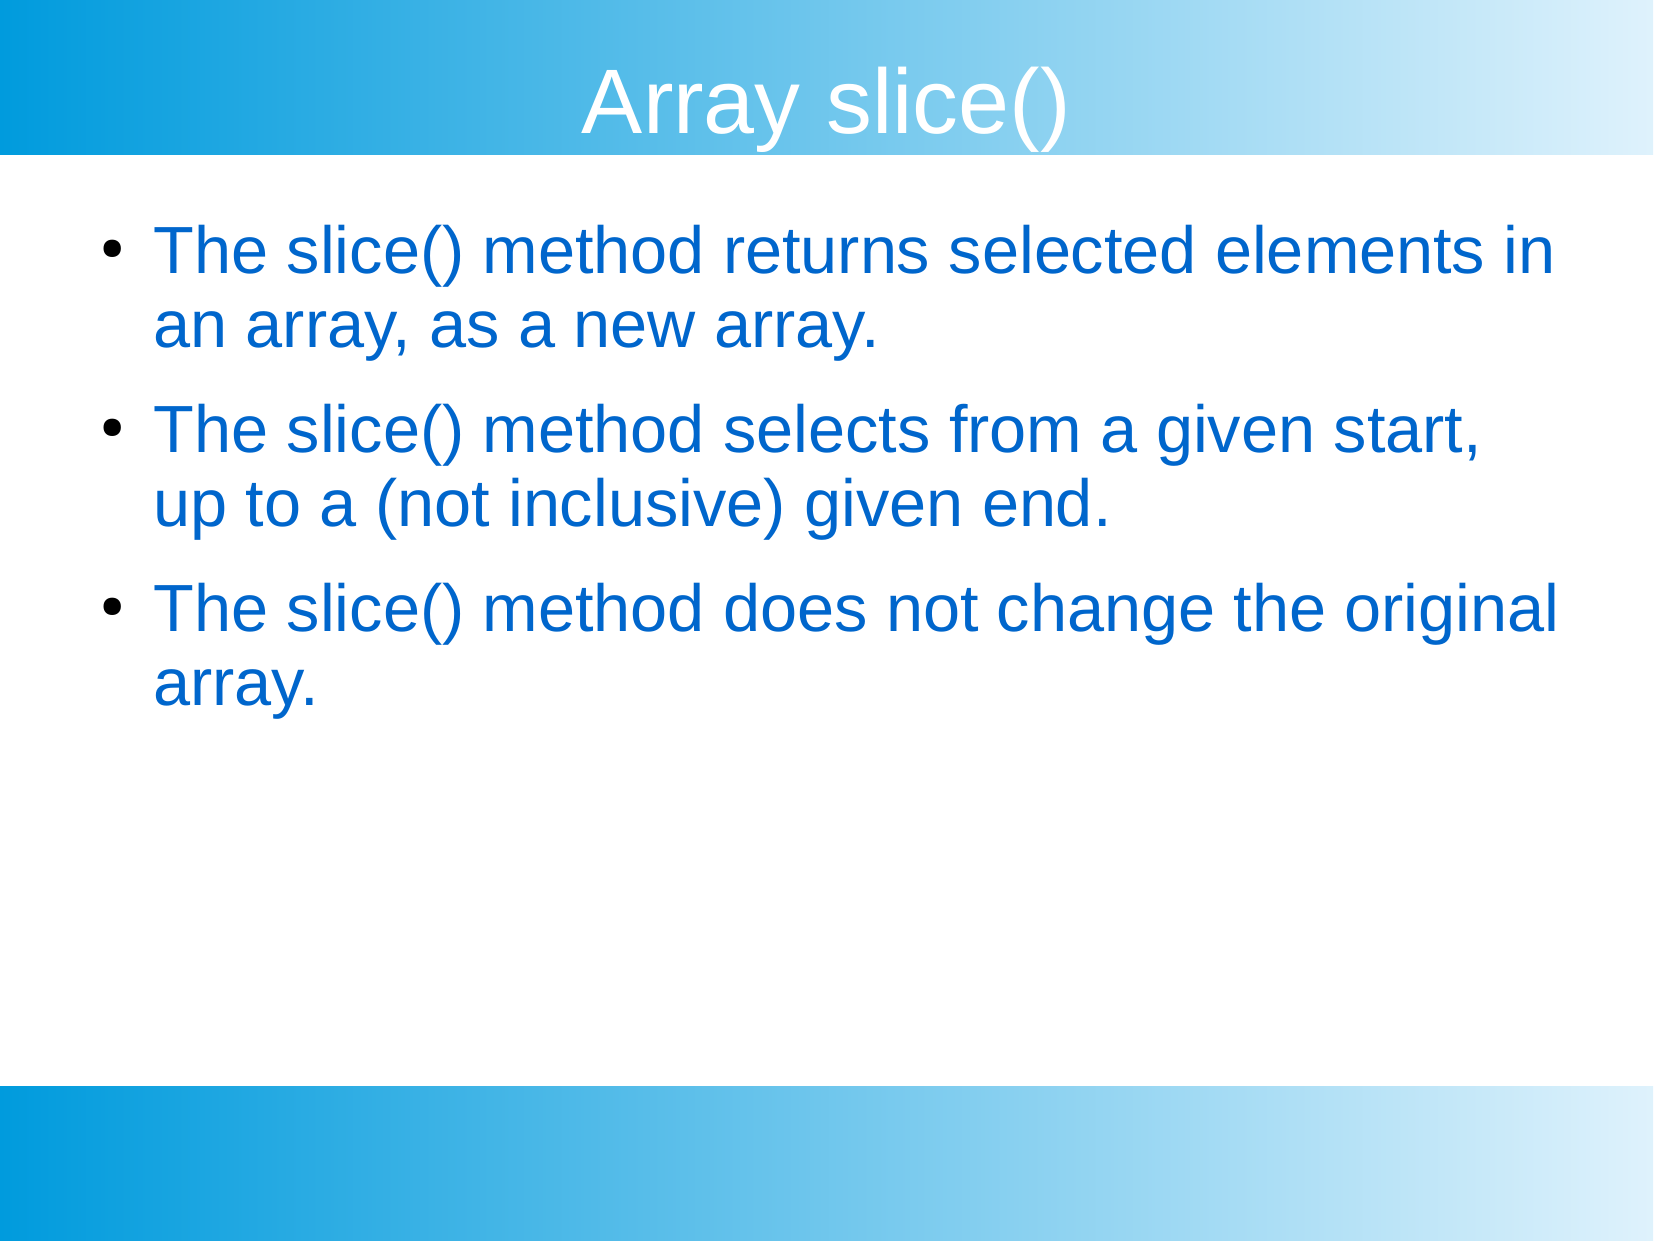

# Array slice()
The slice() method returns selected elements in an array, as a new array.
The slice() method selects from a given start, up to a (not inclusive) given end.
The slice() method does not change the original array.